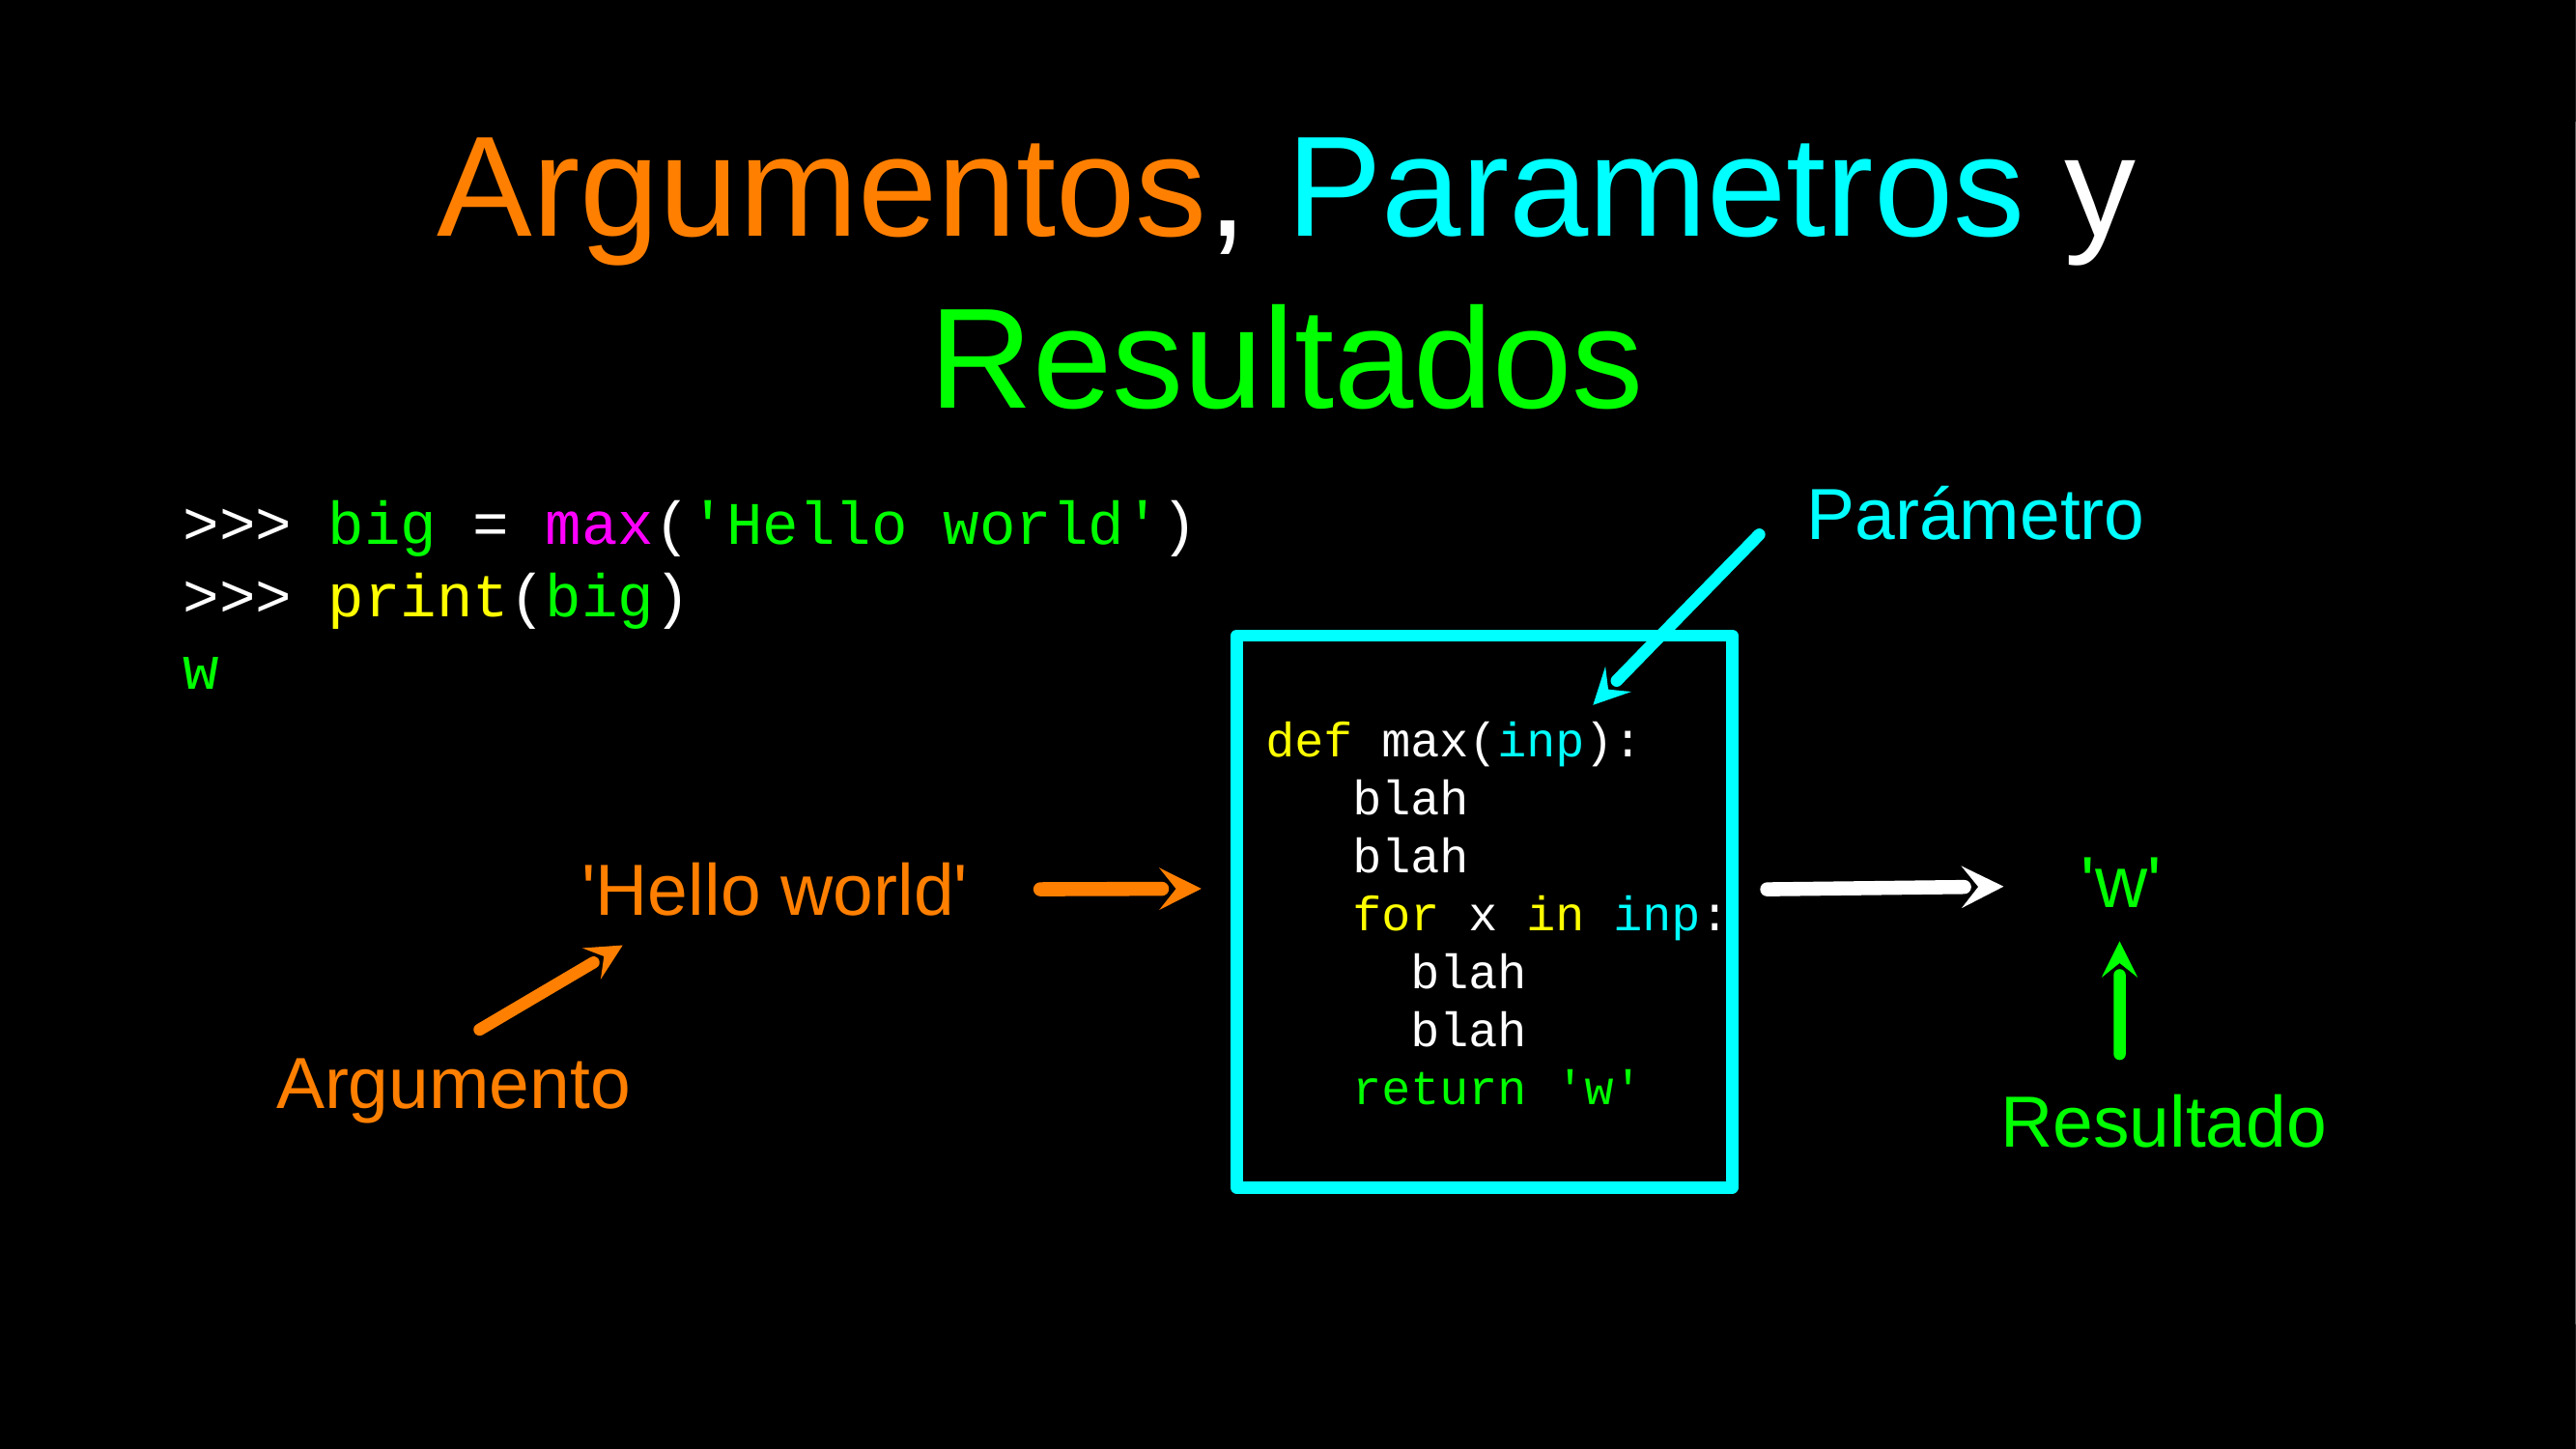

# Argumentos, Parametros y Resultados
>>> big = max('Hello world')
>>> print(big)
w
Parámetro
 def max(inp):
 blah
 blah
 for x in inp:
 blah
 blah
 return 'w'
'w'
'Hello world'
Argumento
Resultado